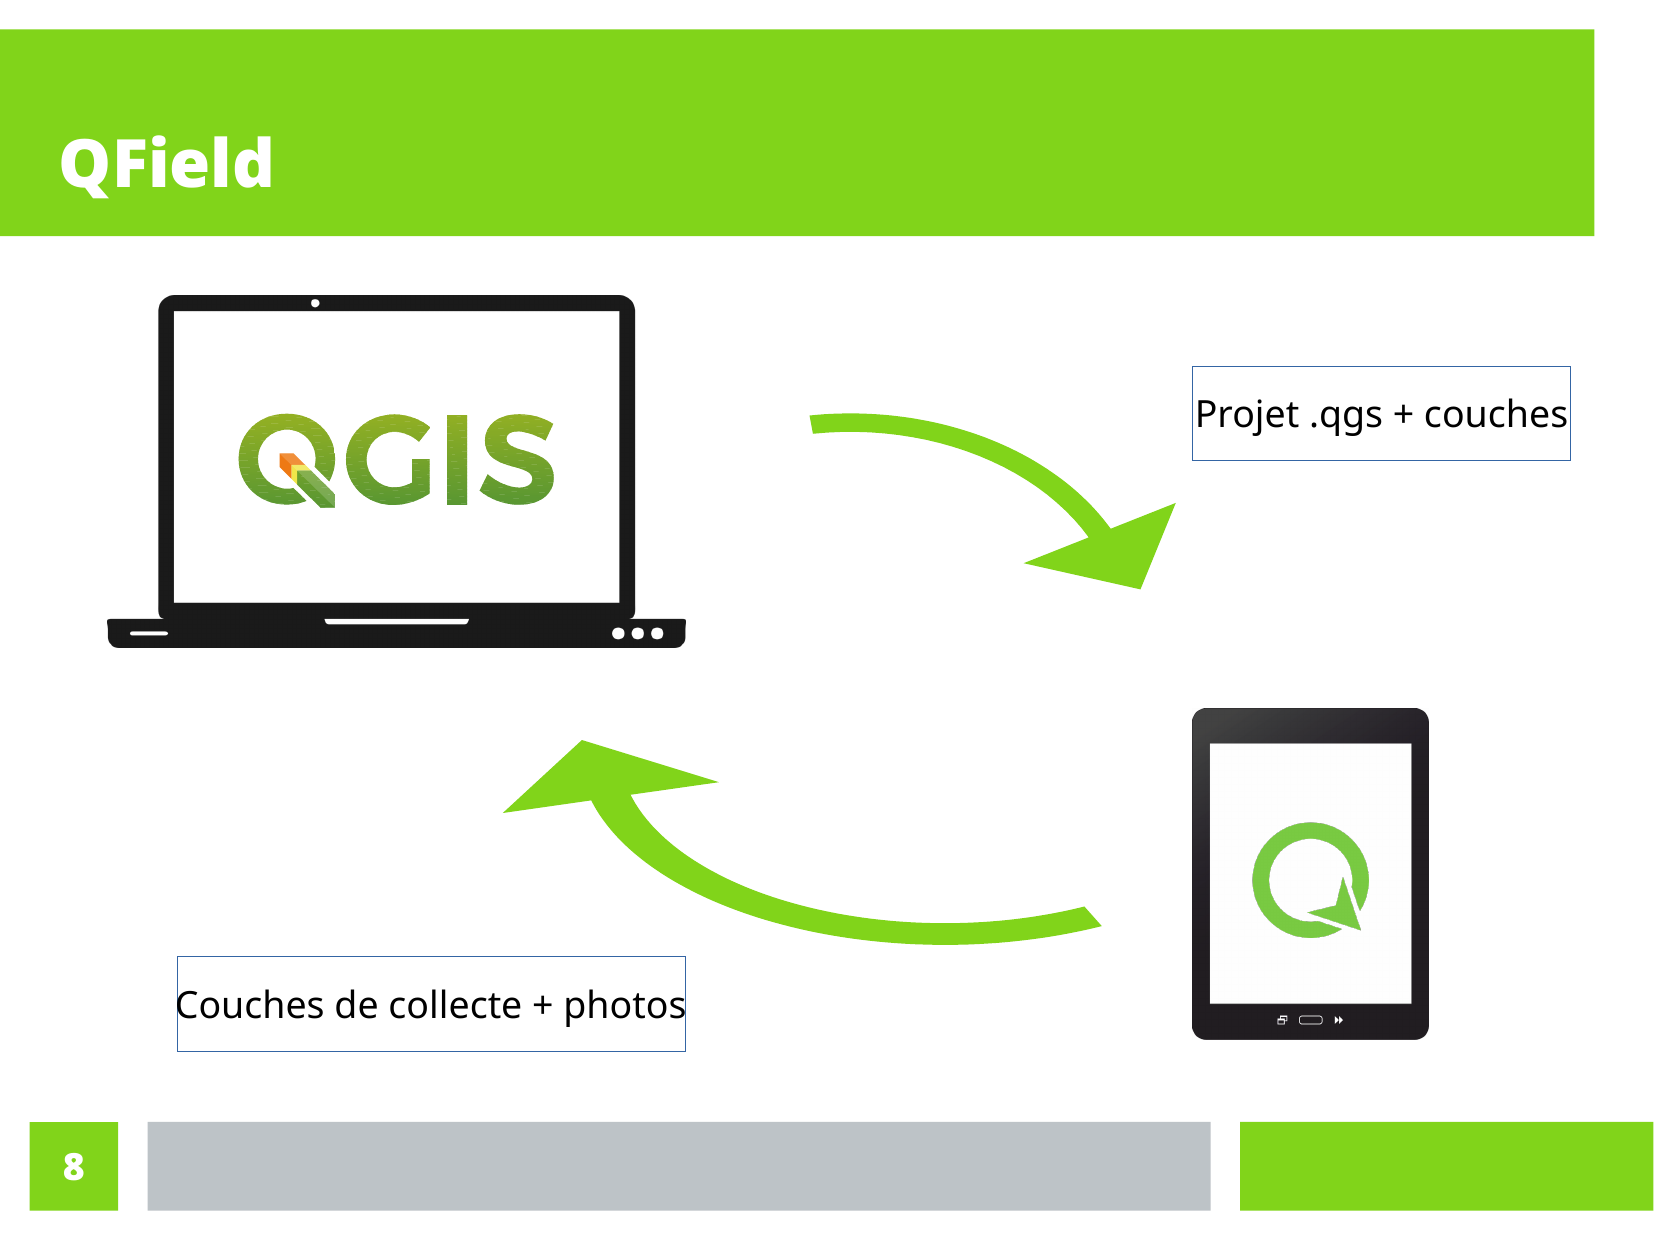

# QField
Projet .qgs + couches
Couches de collecte + photos
8